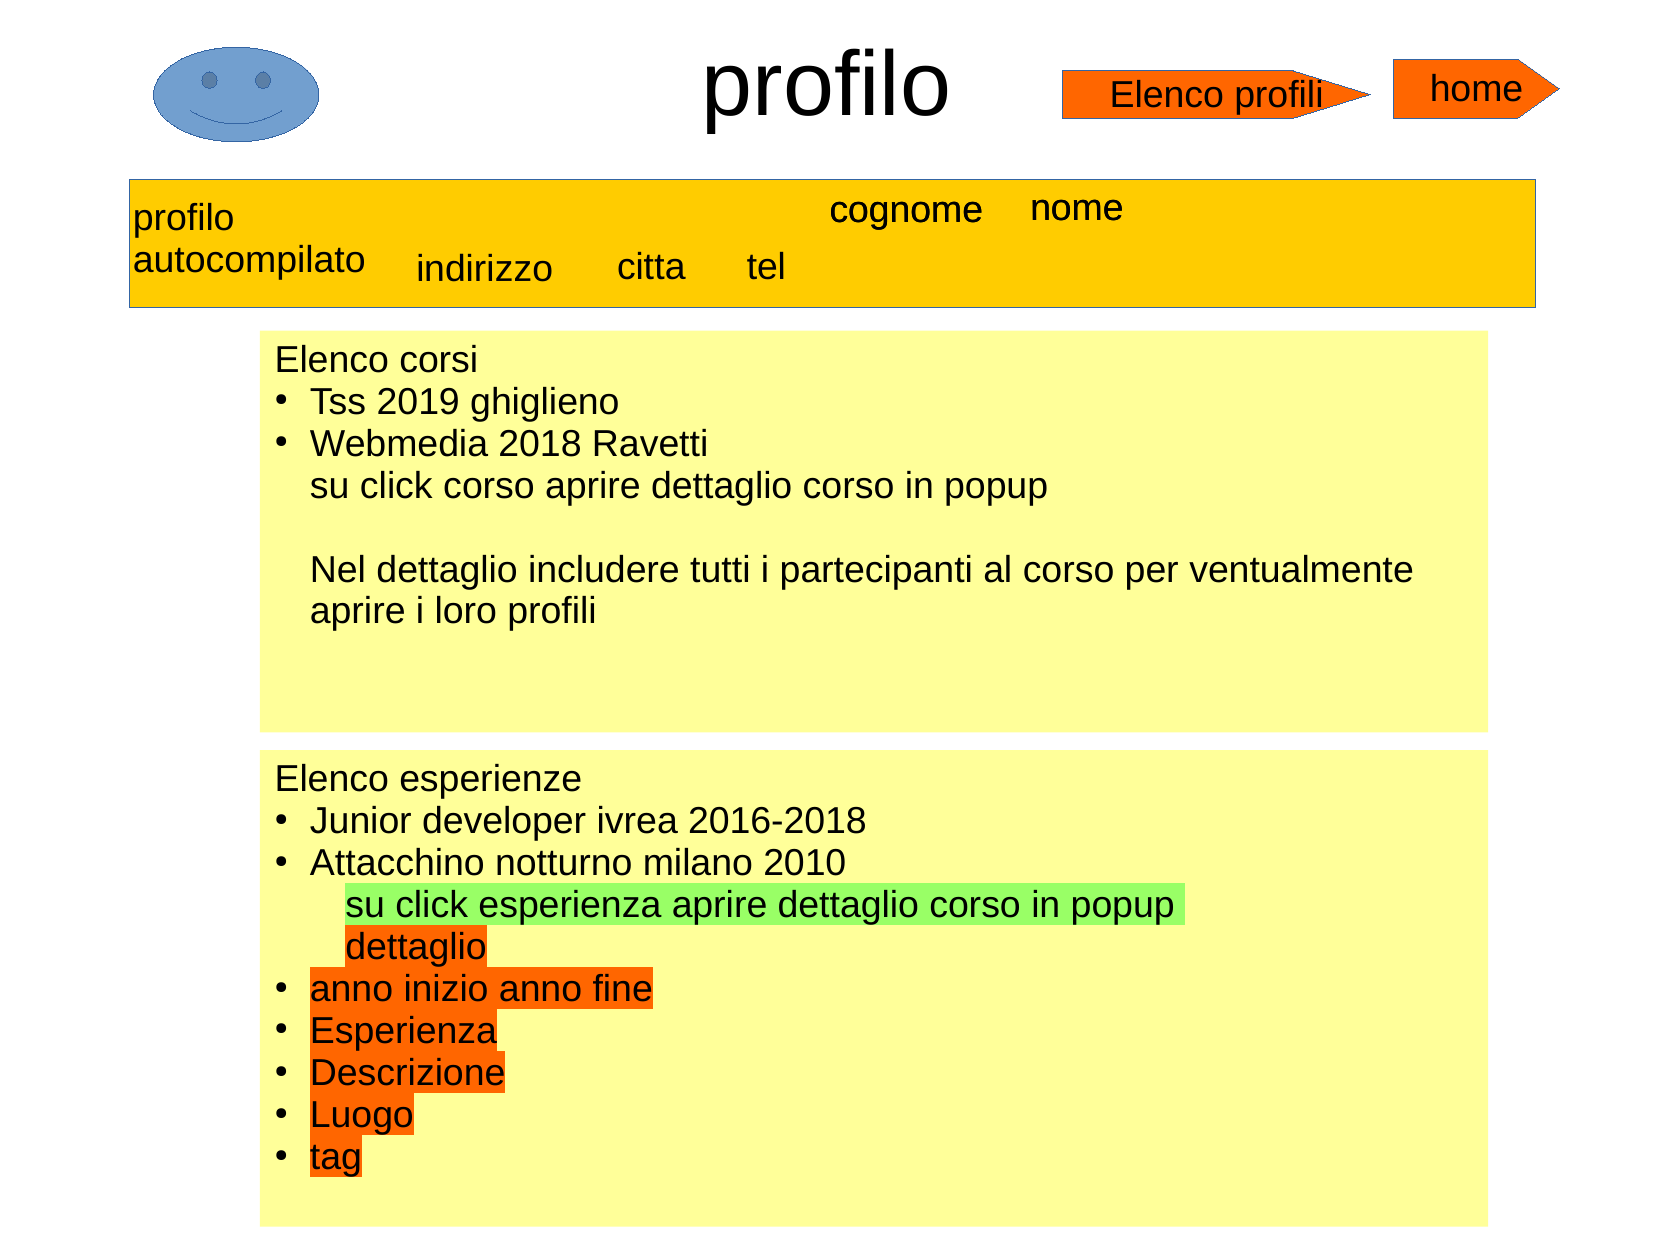

# profilo
home
Elenco profili
nome
nome
cognome
cognome
profilo
autocompilato
citta
tel
indirizzo
Elenco corsi
Tss 2019 ghiglieno
Webmedia 2018 Ravetti
su click corso aprire dettaglio corso in popup
Nel dettaglio includere tutti i partecipanti al corso per ventualmente aprire i loro profili
Elenco esperienze
Junior developer ivrea 2016-2018
Attacchino notturno milano 2010
su click esperienza aprire dettaglio corso in popup
dettaglio
anno inizio anno fine
Esperienza
Descrizione
Luogo
tag